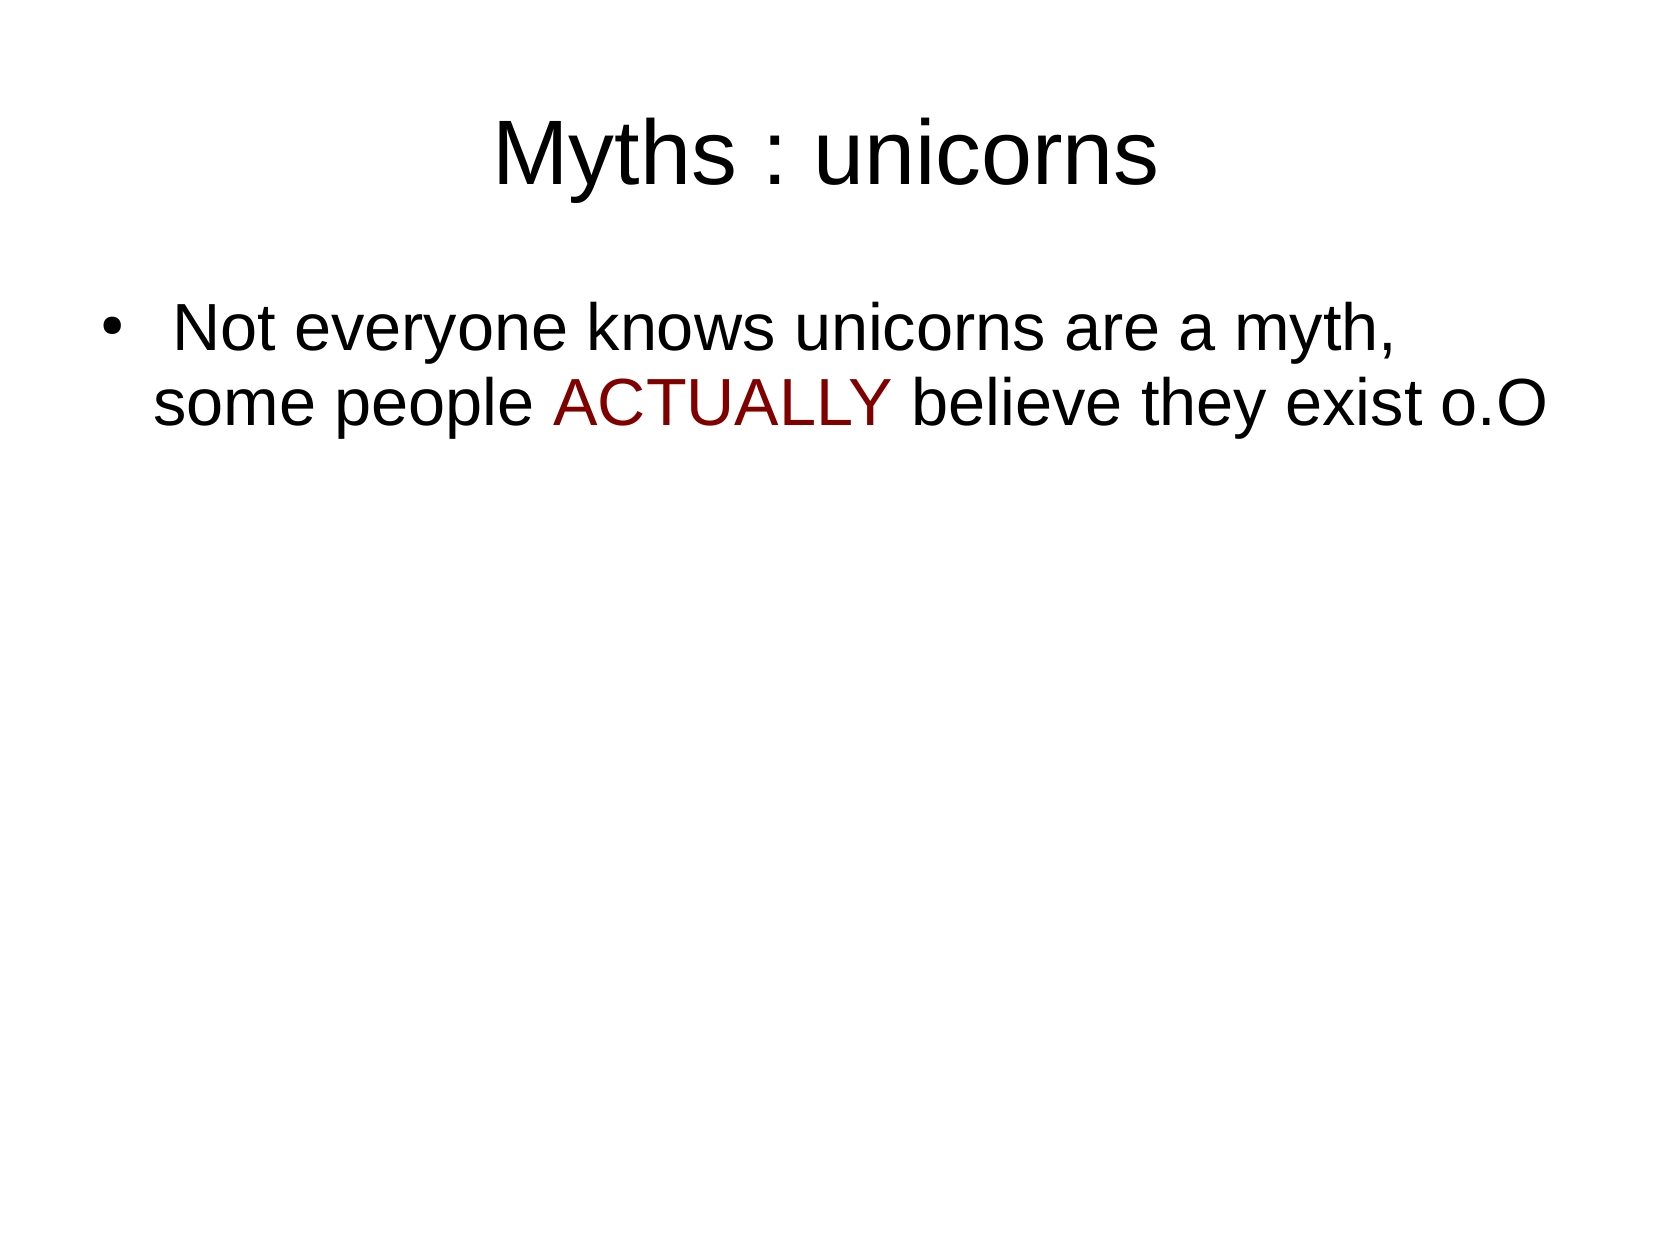

# Myths : unicorns
 Not everyone knows unicorns are a myth, some people ACTUALLY believe they exist o.O